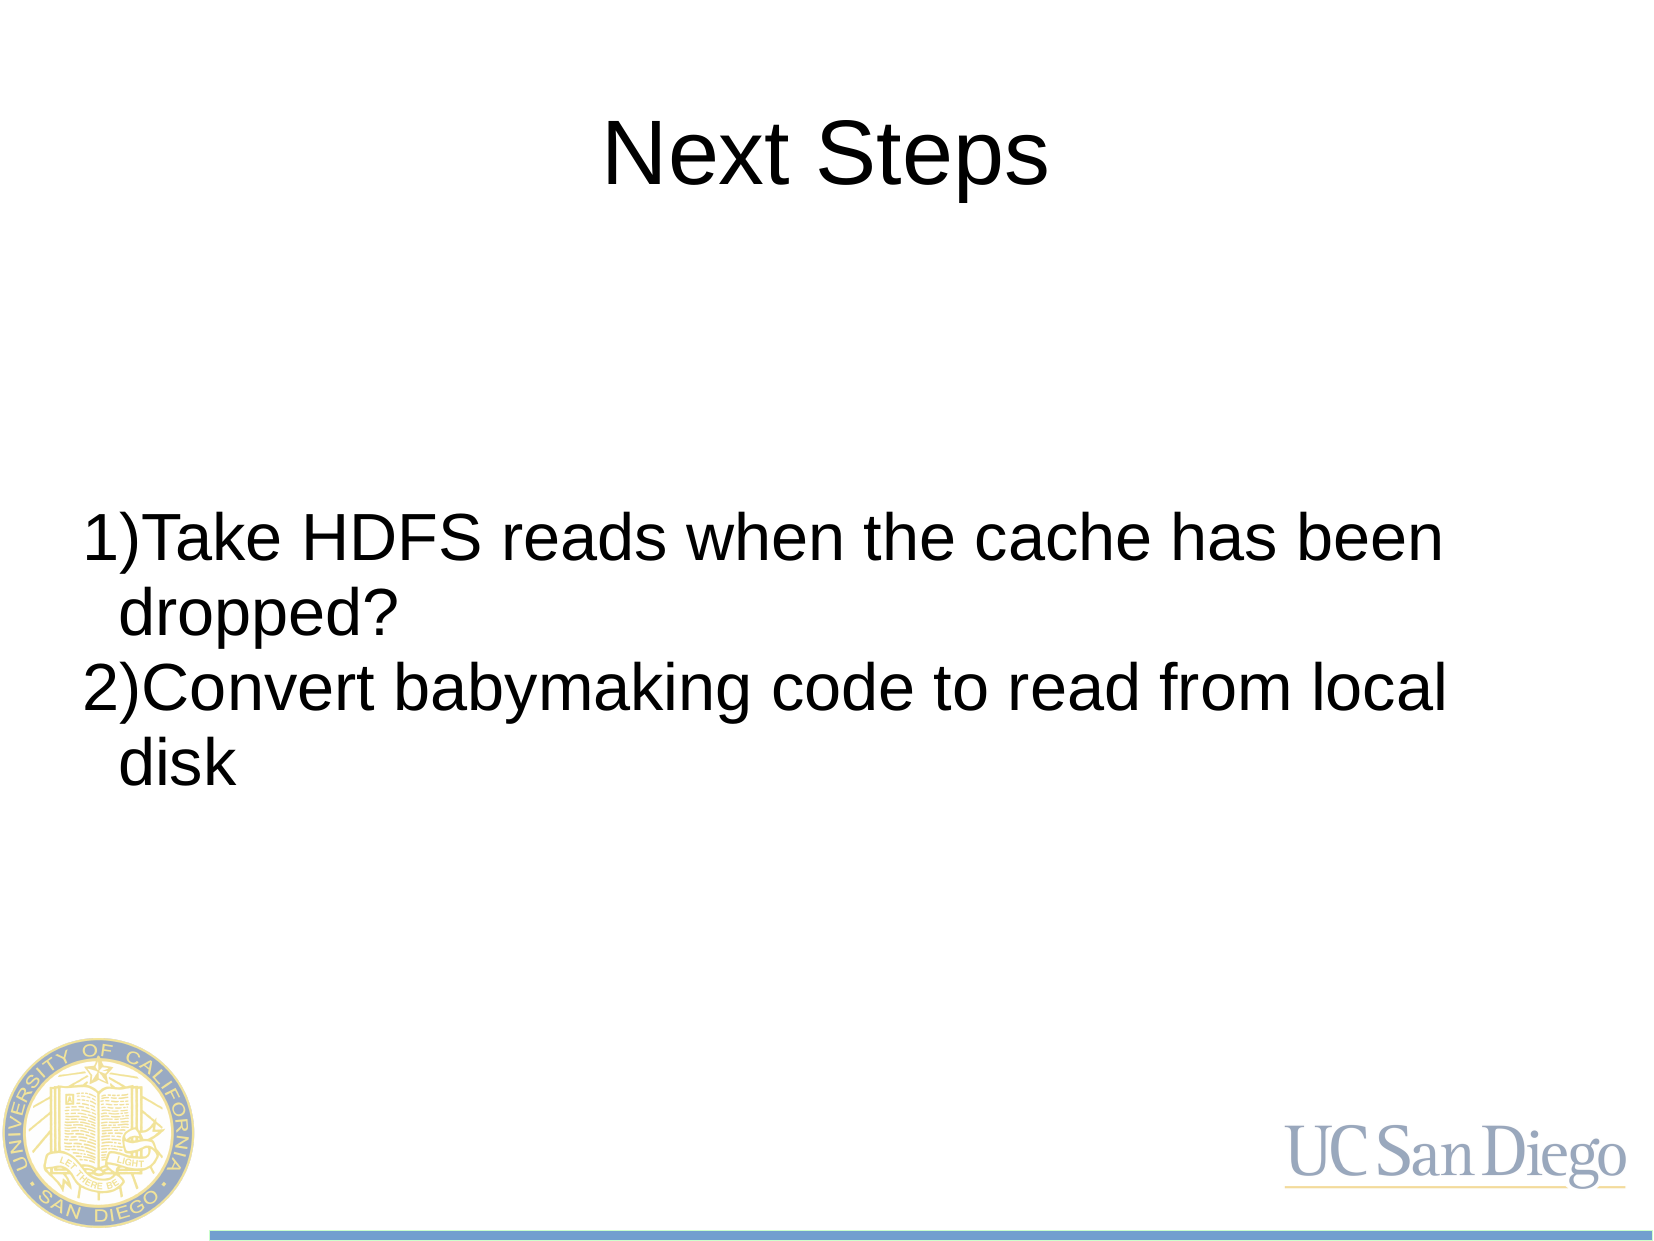

# Next Steps
Take HDFS reads when the cache has been dropped?
Convert babymaking code to read from local disk